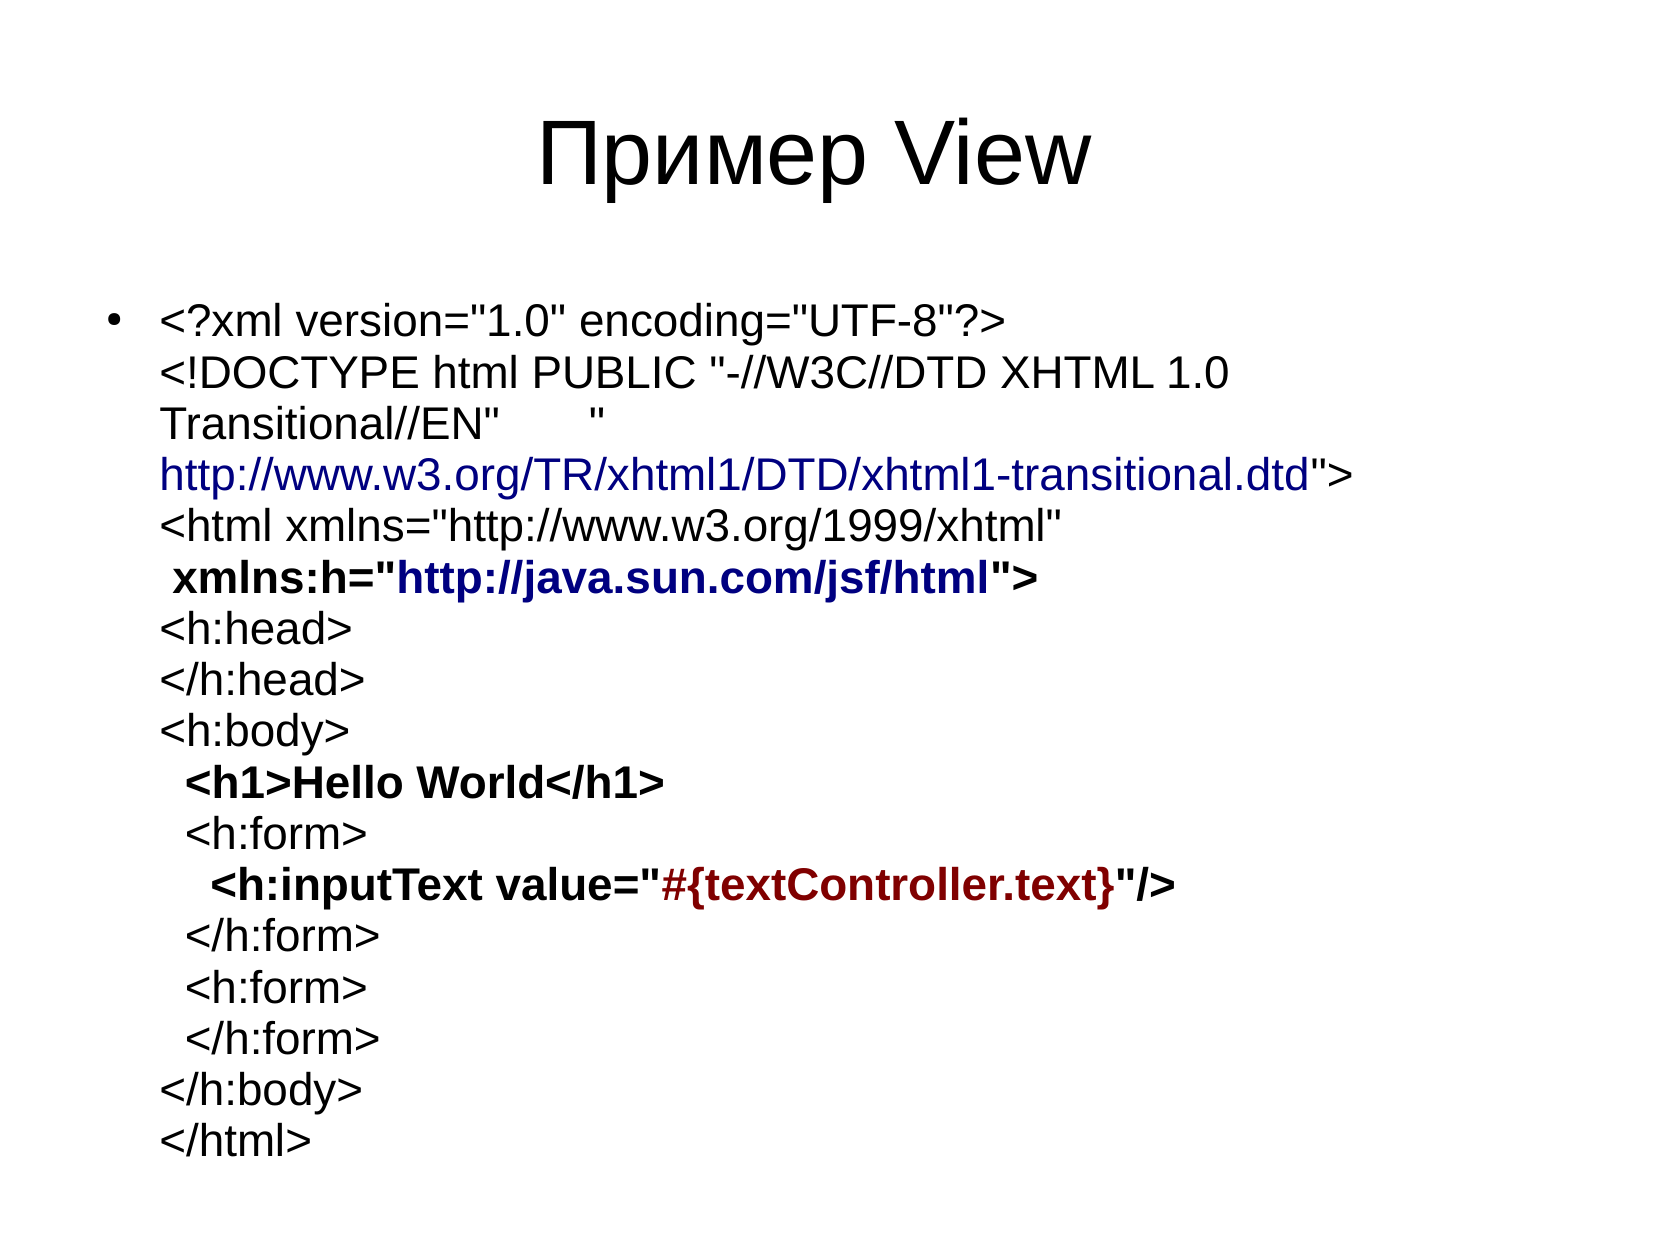

# Пример View
<?xml version="1.0" encoding="UTF-8"?>
<!DOCTYPE html PUBLIC "-//W3C//DTD XHTML 1.0 Transitional//EN" "http://www.w3.org/TR/xhtml1/DTD/xhtml1-transitional.dtd">
<html xmlns="http://www.w3.org/1999/xhtml"
 xmlns:h="http://java.sun.com/jsf/html">
<h:head>
</h:head>
<h:body>
 <h1>Hello World</h1>
 <h:form>
 <h:inputText value="#{textController.text}"/>
 </h:form>
 <h:form>
 </h:form>
</h:body>
</html>